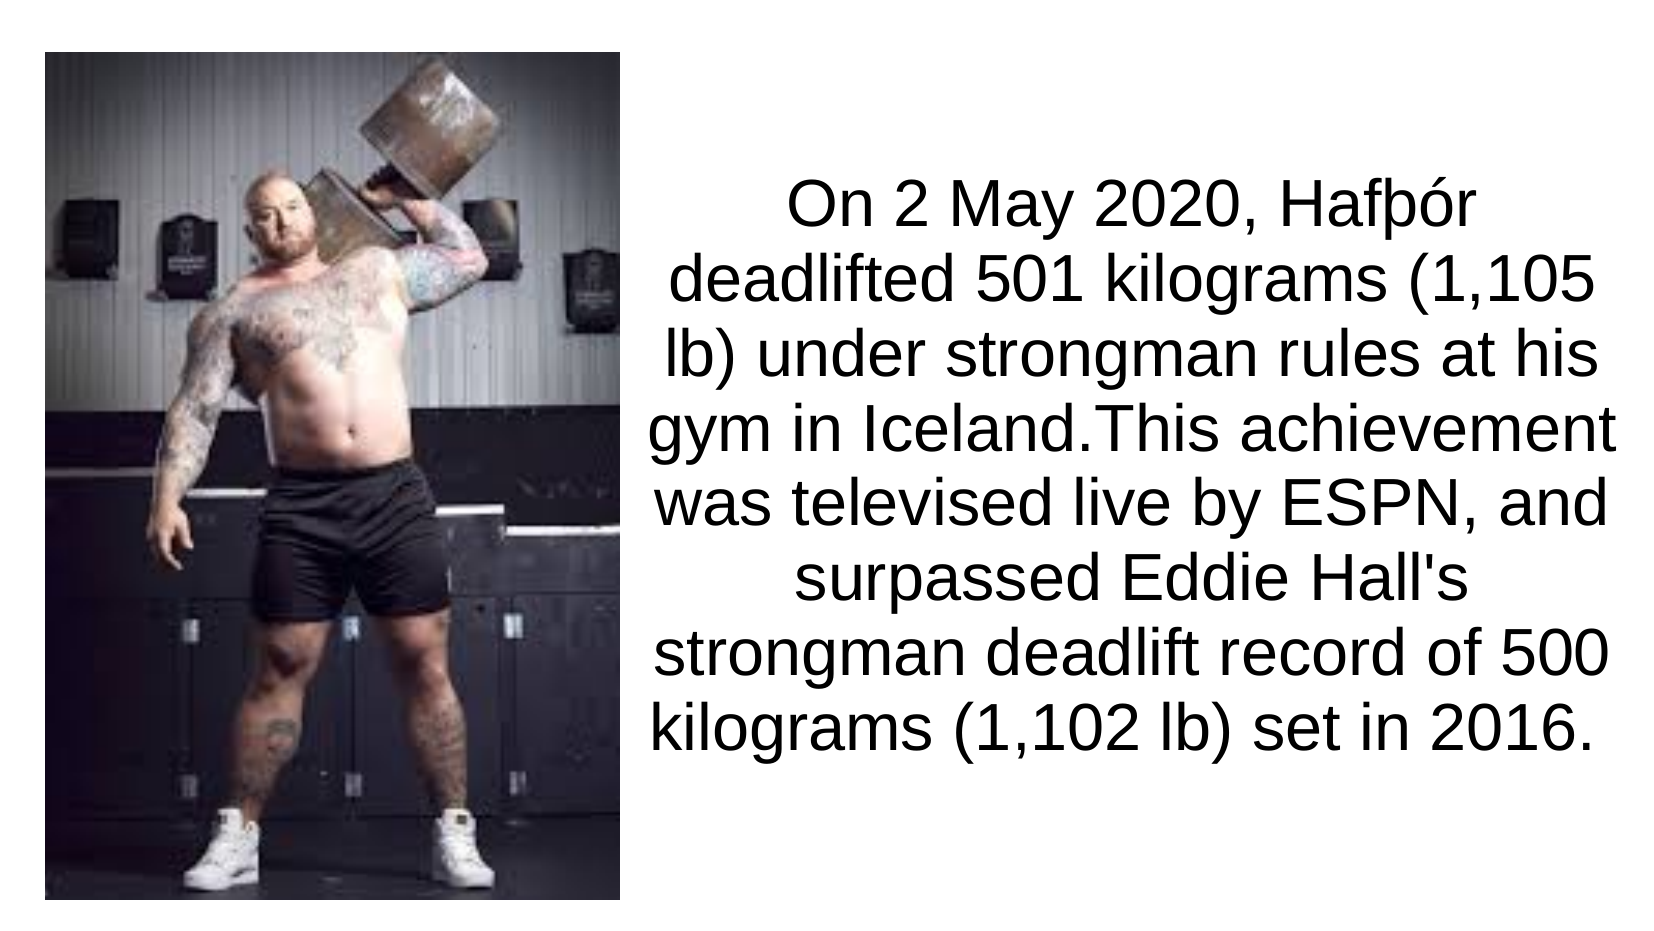

# On 2 May 2020, Hafþór deadlifted 501 kilograms (1,105 lb) under strongman rules at his gym in Iceland.This achievement was televised live by ESPN, and surpassed Eddie Hall's strongman deadlift record of 500 kilograms (1,102 lb) set in 2016.